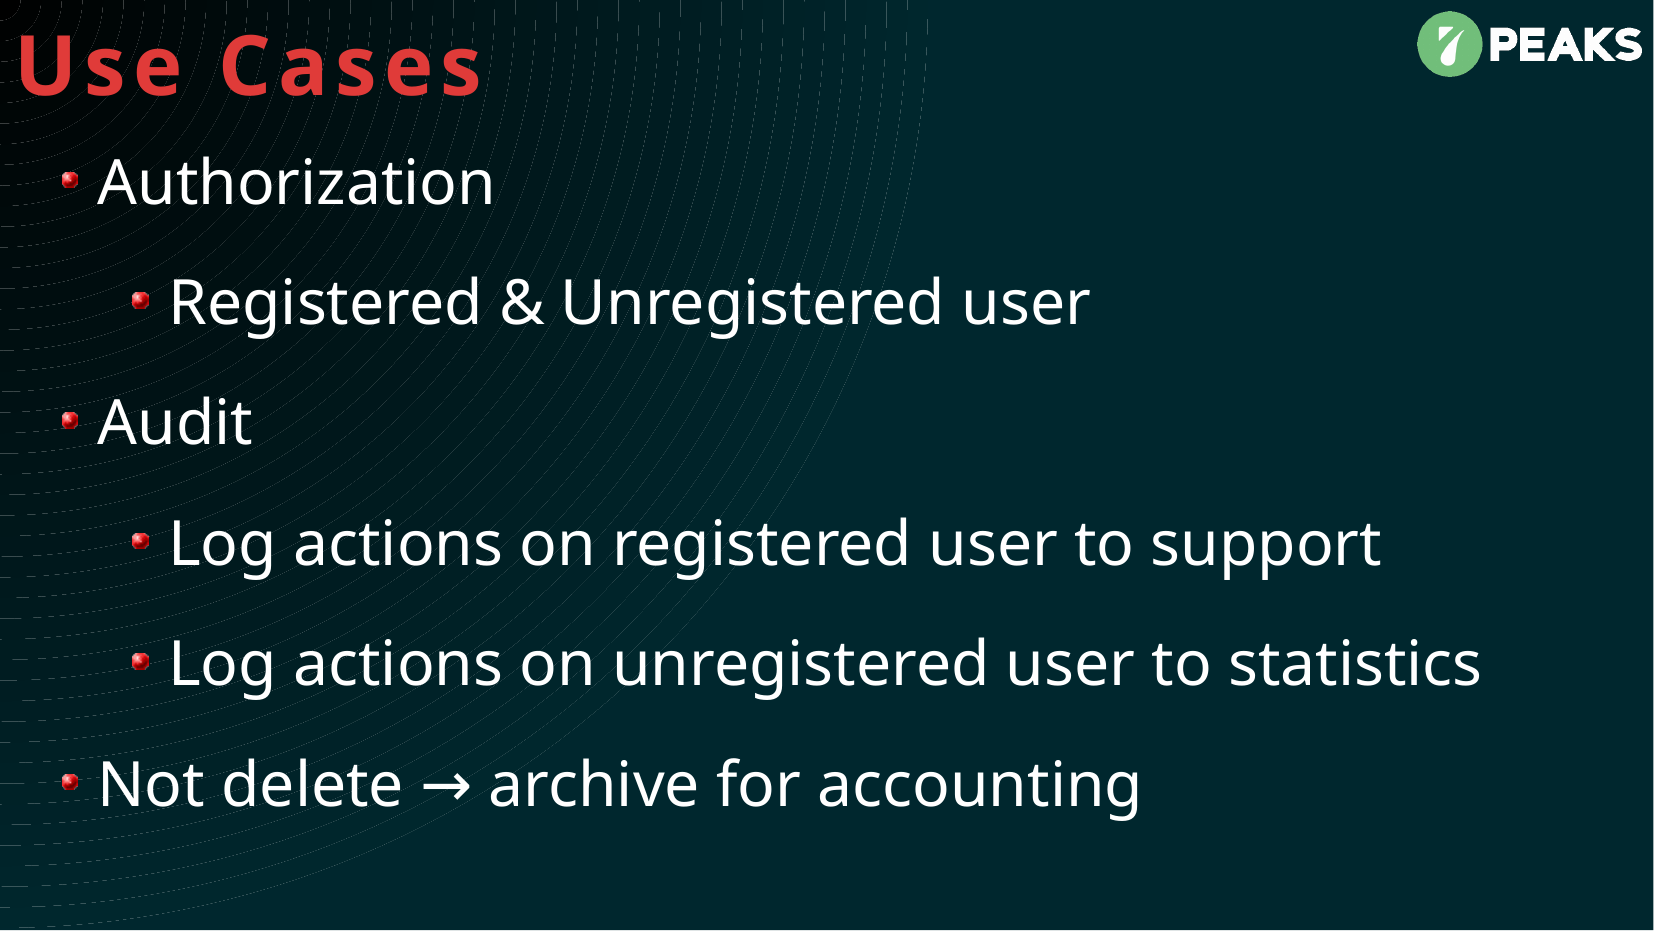

Use Cases
Authorization
Registered & Unregistered user
Audit
Log actions on registered user to support
Log actions on unregistered user to statistics
Not delete → archive for accounting